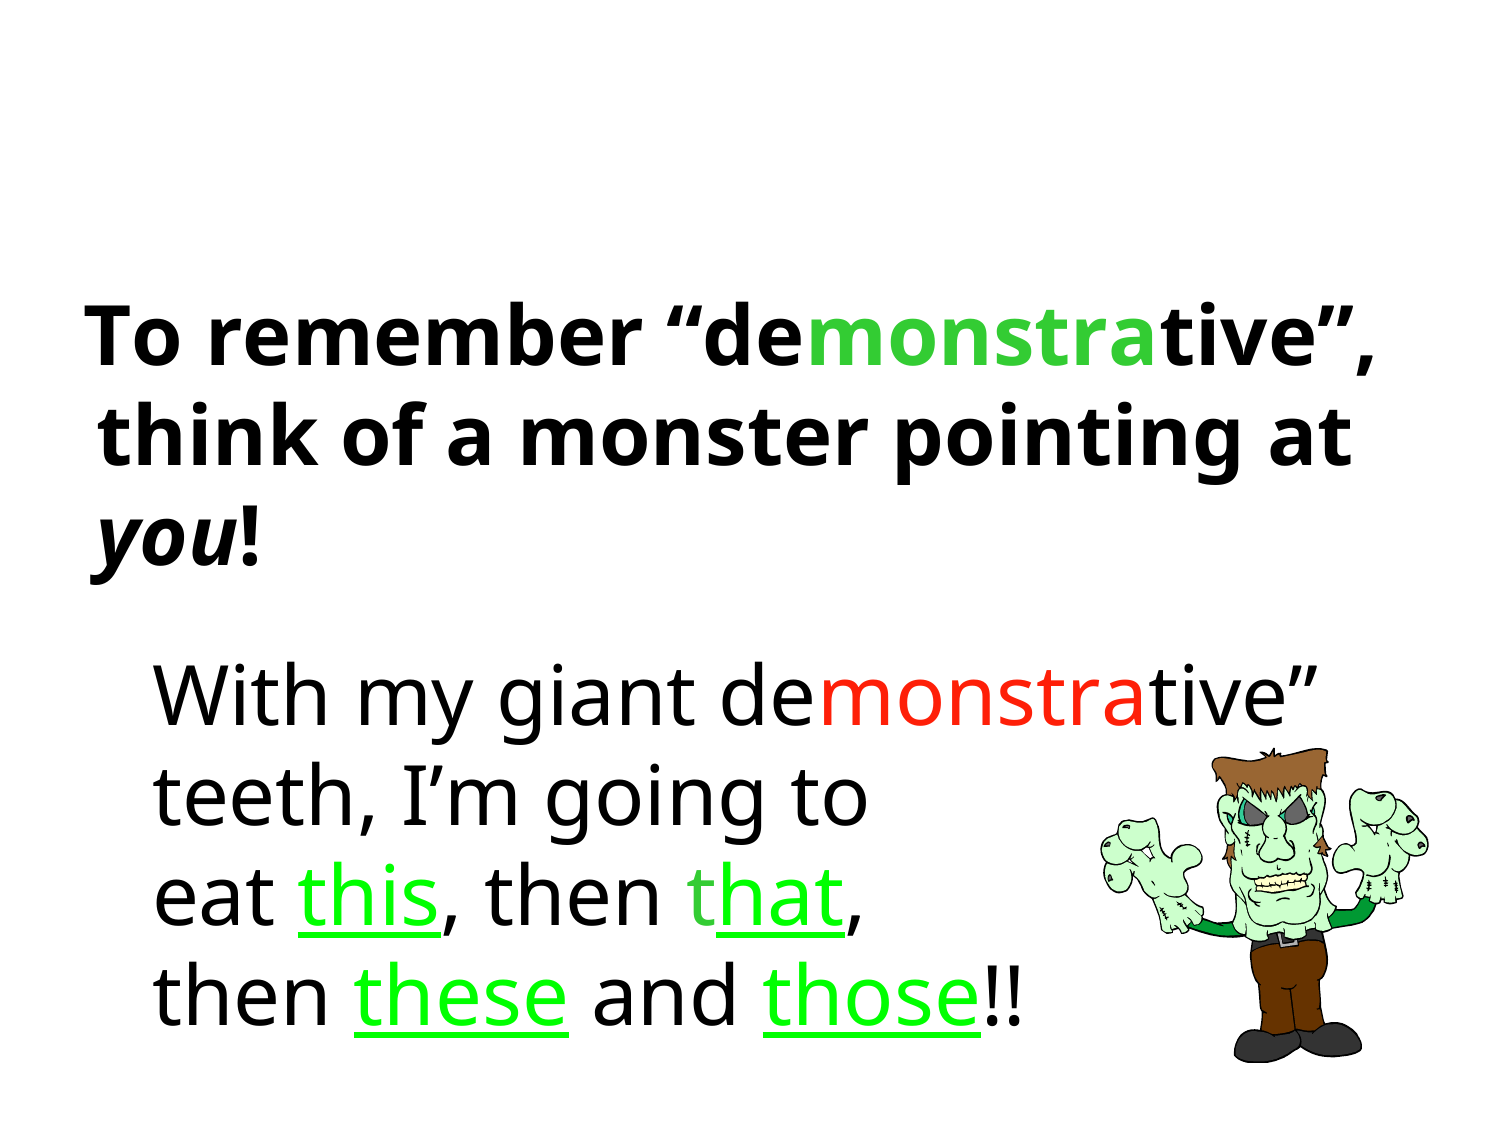

Demonstrative Pronouns
 To remember “demonstrative”, think of a monster pointing at you!
With my giant demonstrative” teeth, I’m going to
eat this, then that,
then these and those!!